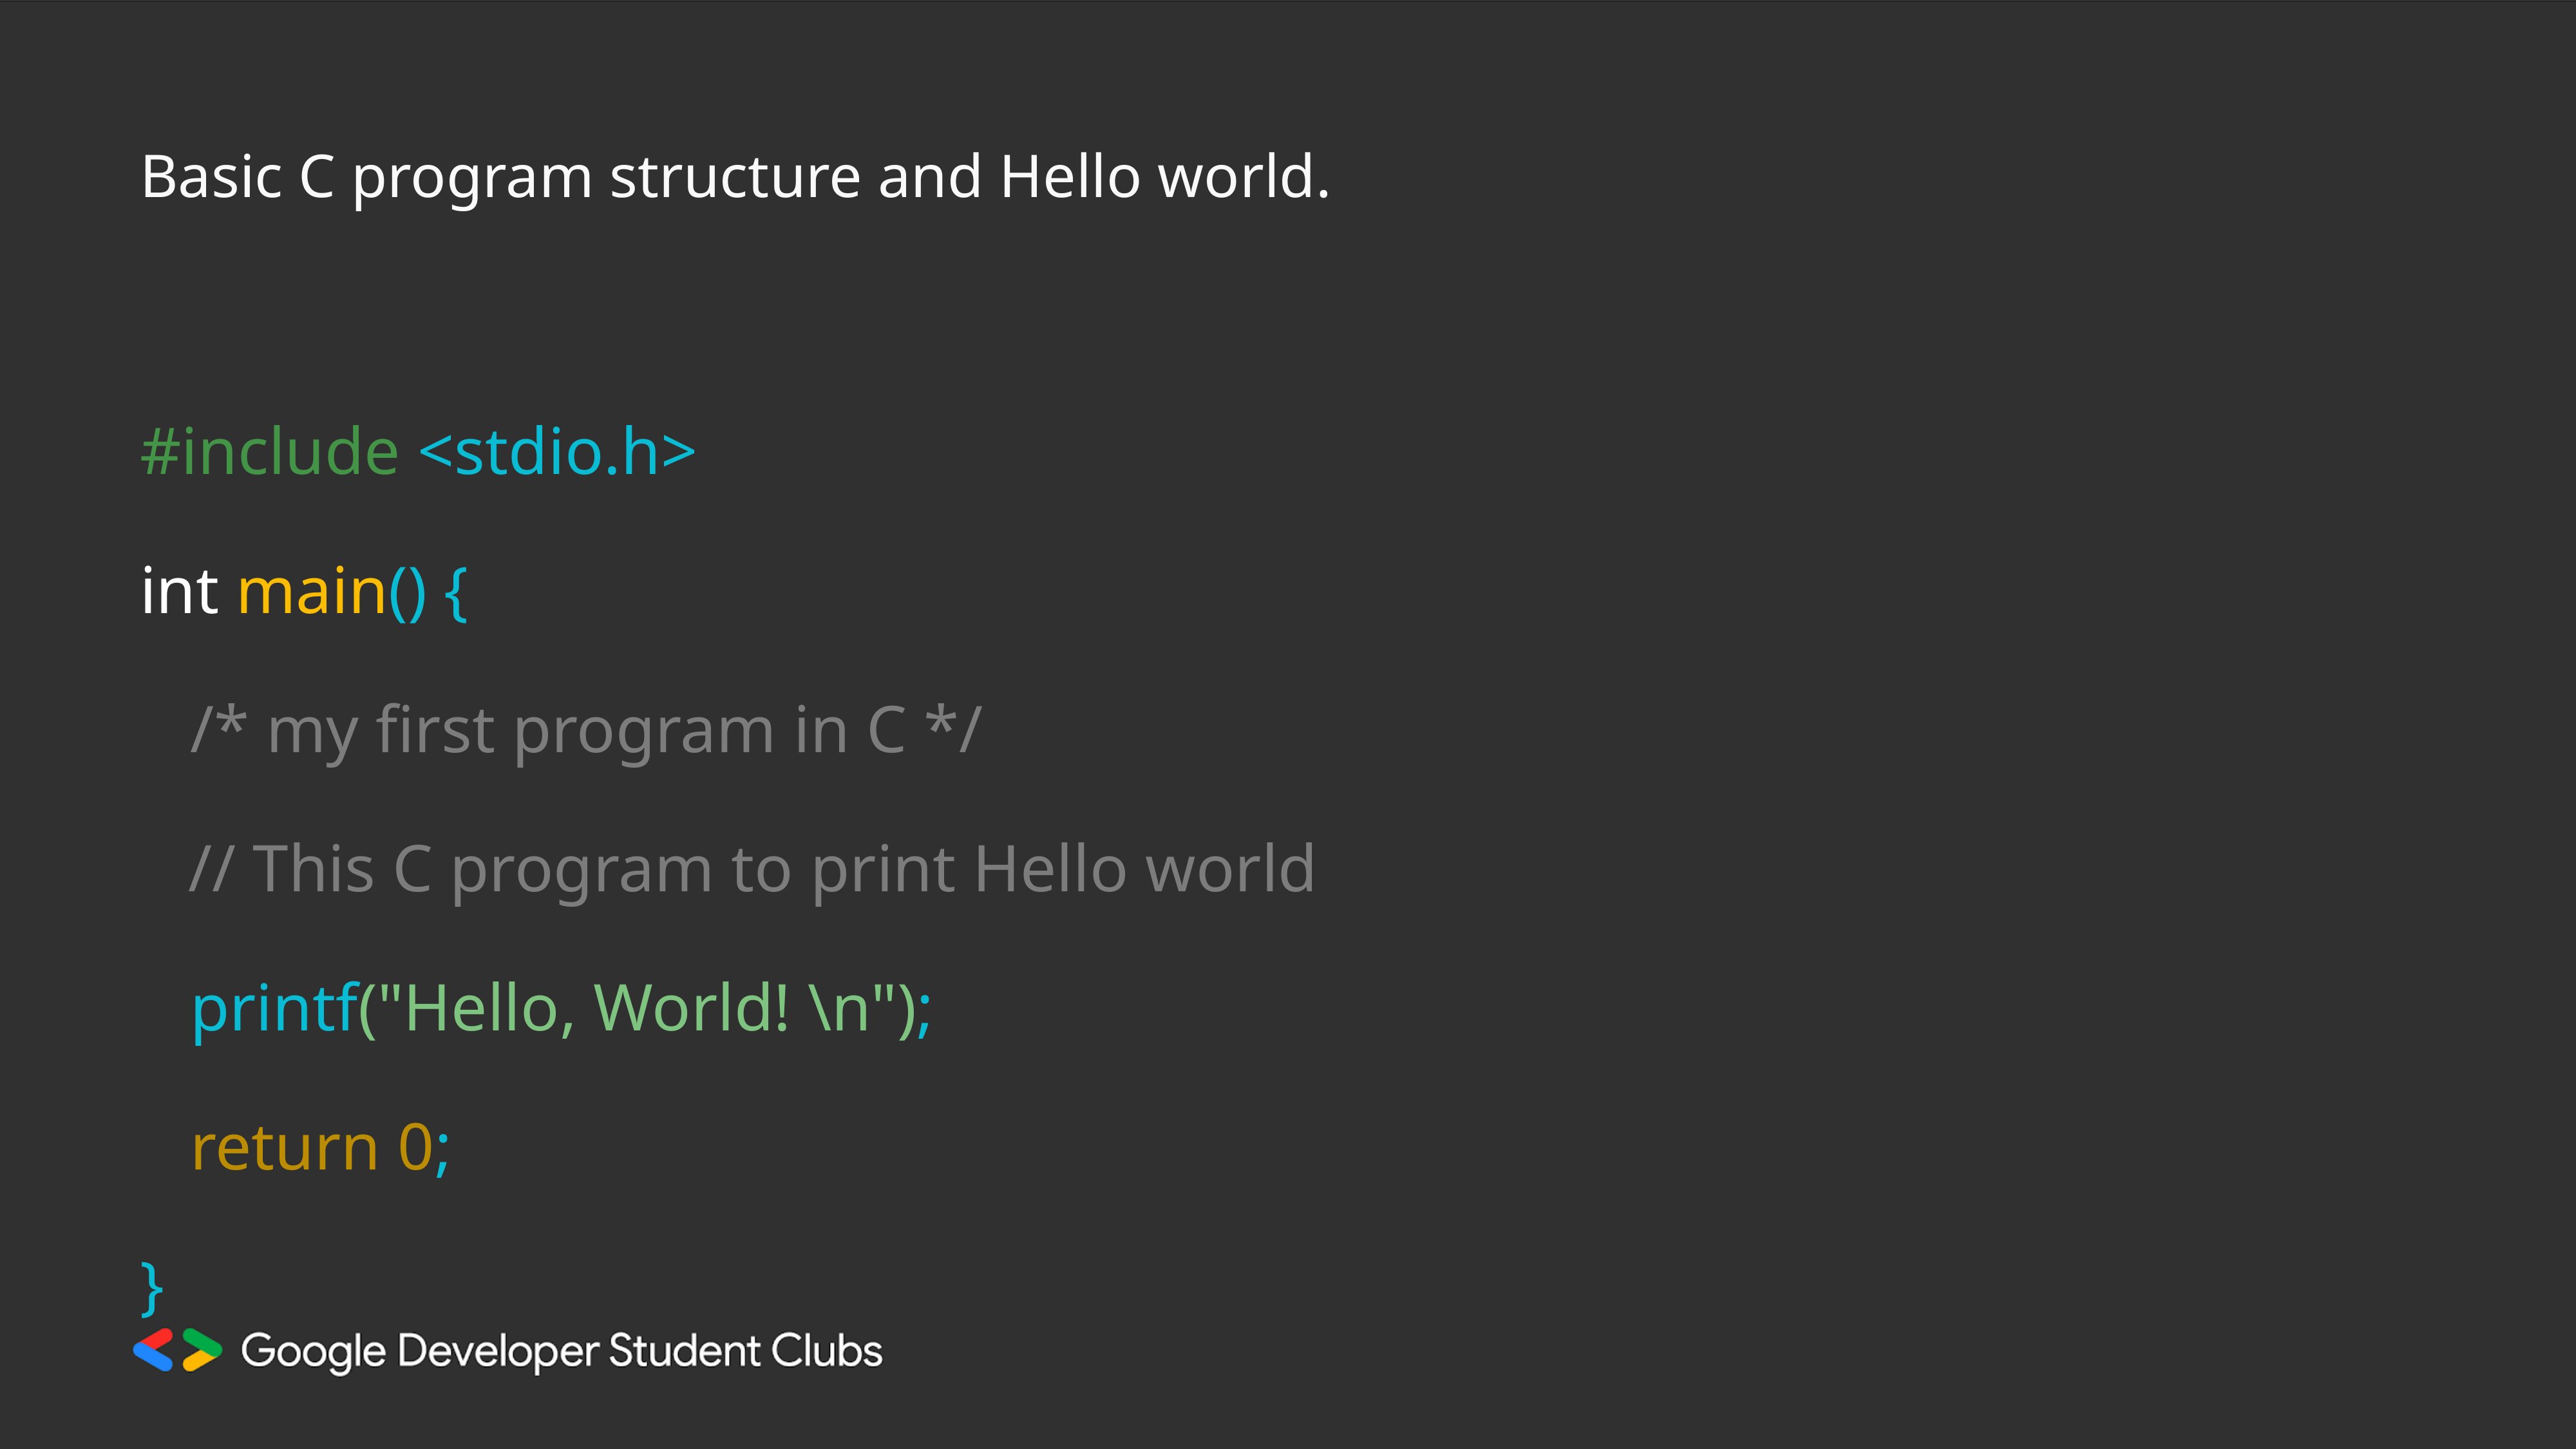

Basic C program structure and Hello world.
#include <stdio.h>
int main() {
 /* my first program in C */
	// This C program to print Hello world
 printf("Hello, World! \n");
 return 0;
}